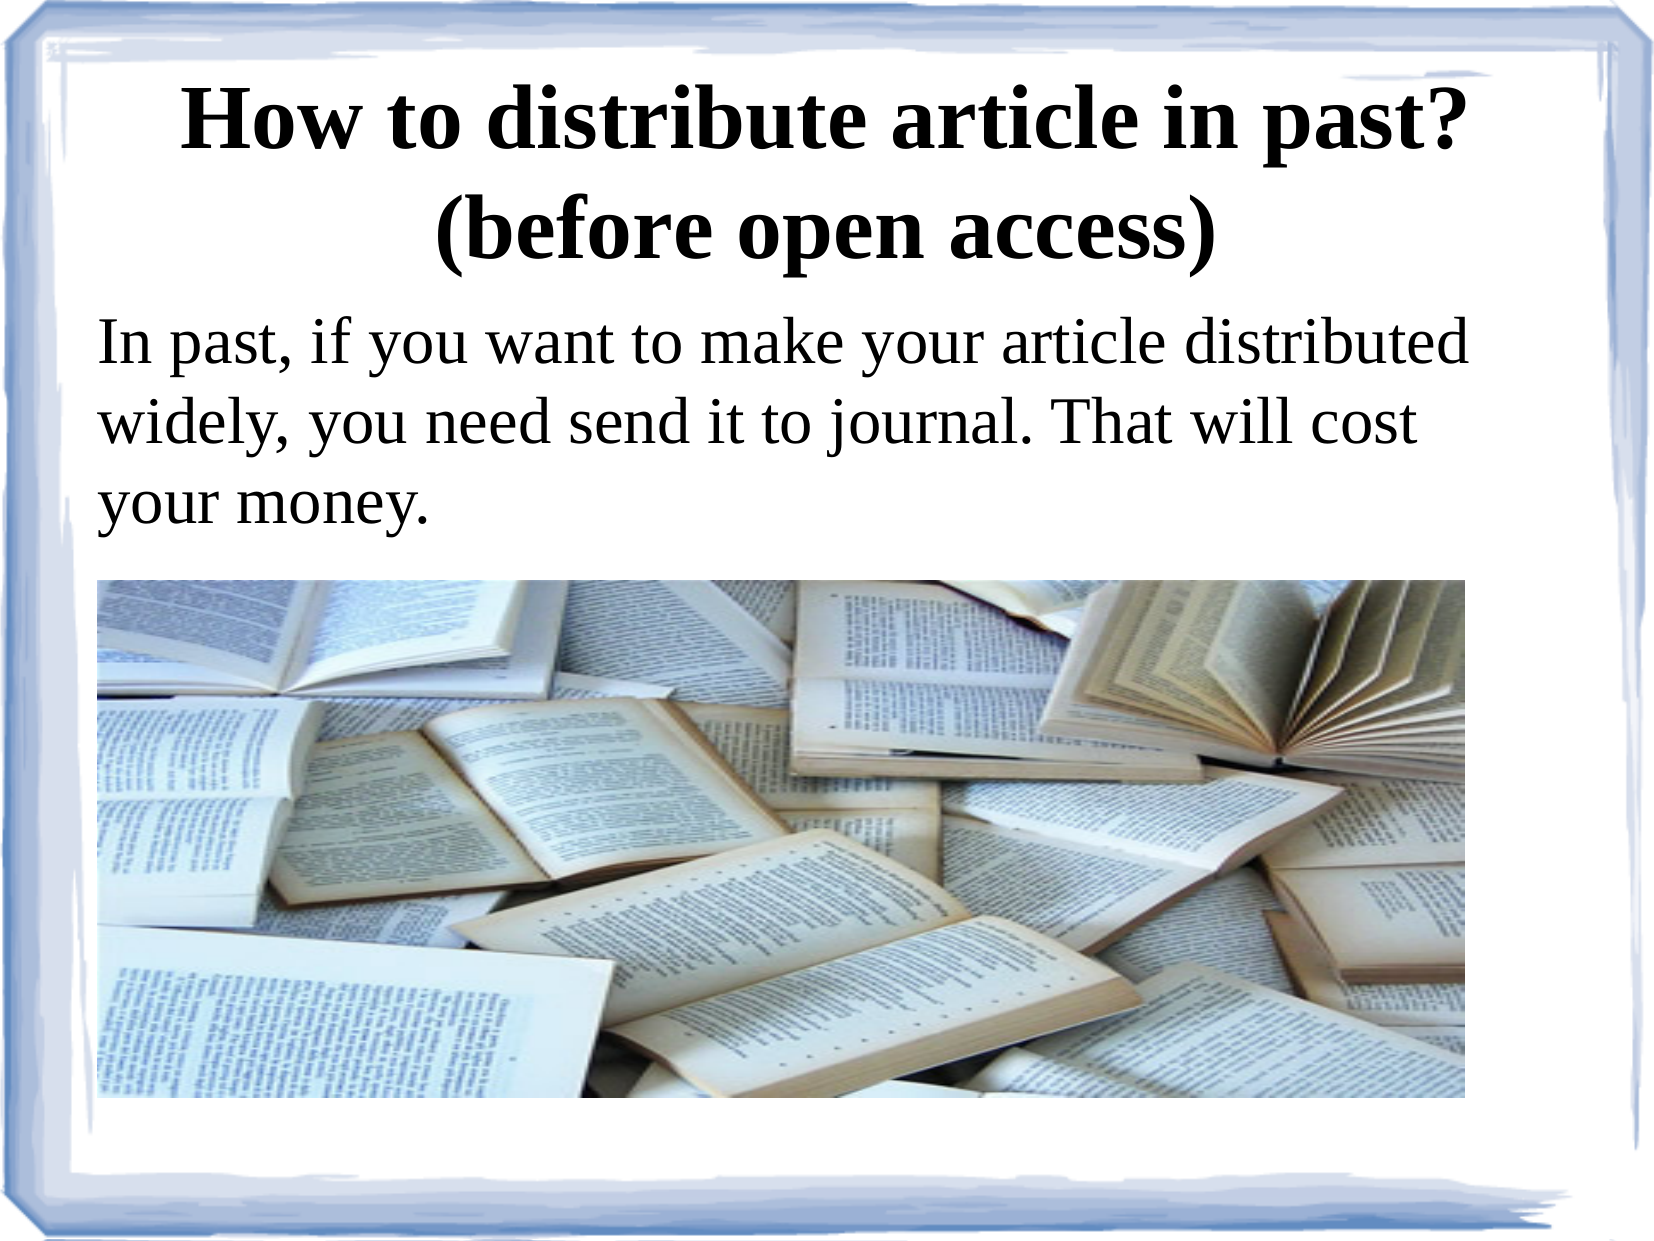

# How to distribute article in past? (before open access)
In past, if you want to make your article distributed widely, you need send it to journal. That will cost your money.